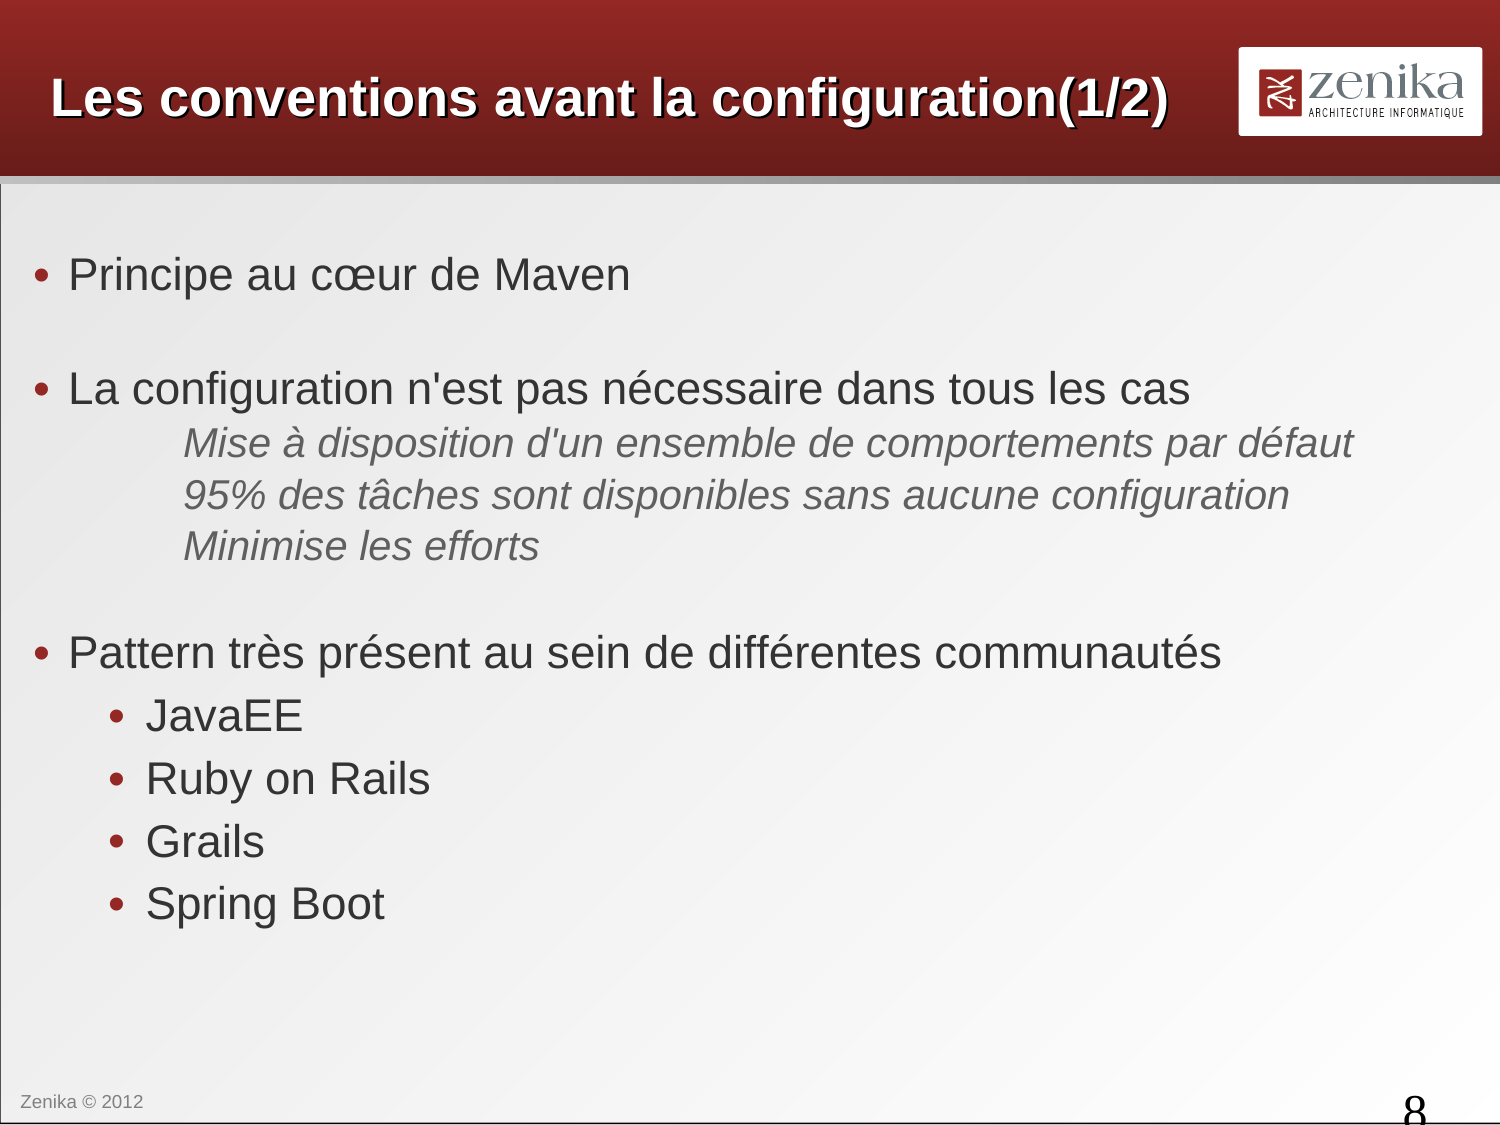

# Les conventions avant la configuration(1/2)
Principe au cœur de Maven
La configuration n'est pas nécessaire dans tous les cas
Mise à disposition d'un ensemble de comportements par défaut
95% des tâches sont disponibles sans aucune configuration
Minimise les efforts
Pattern très présent au sein de différentes communautés
JavaEE
Ruby on Rails
Grails
Spring Boot